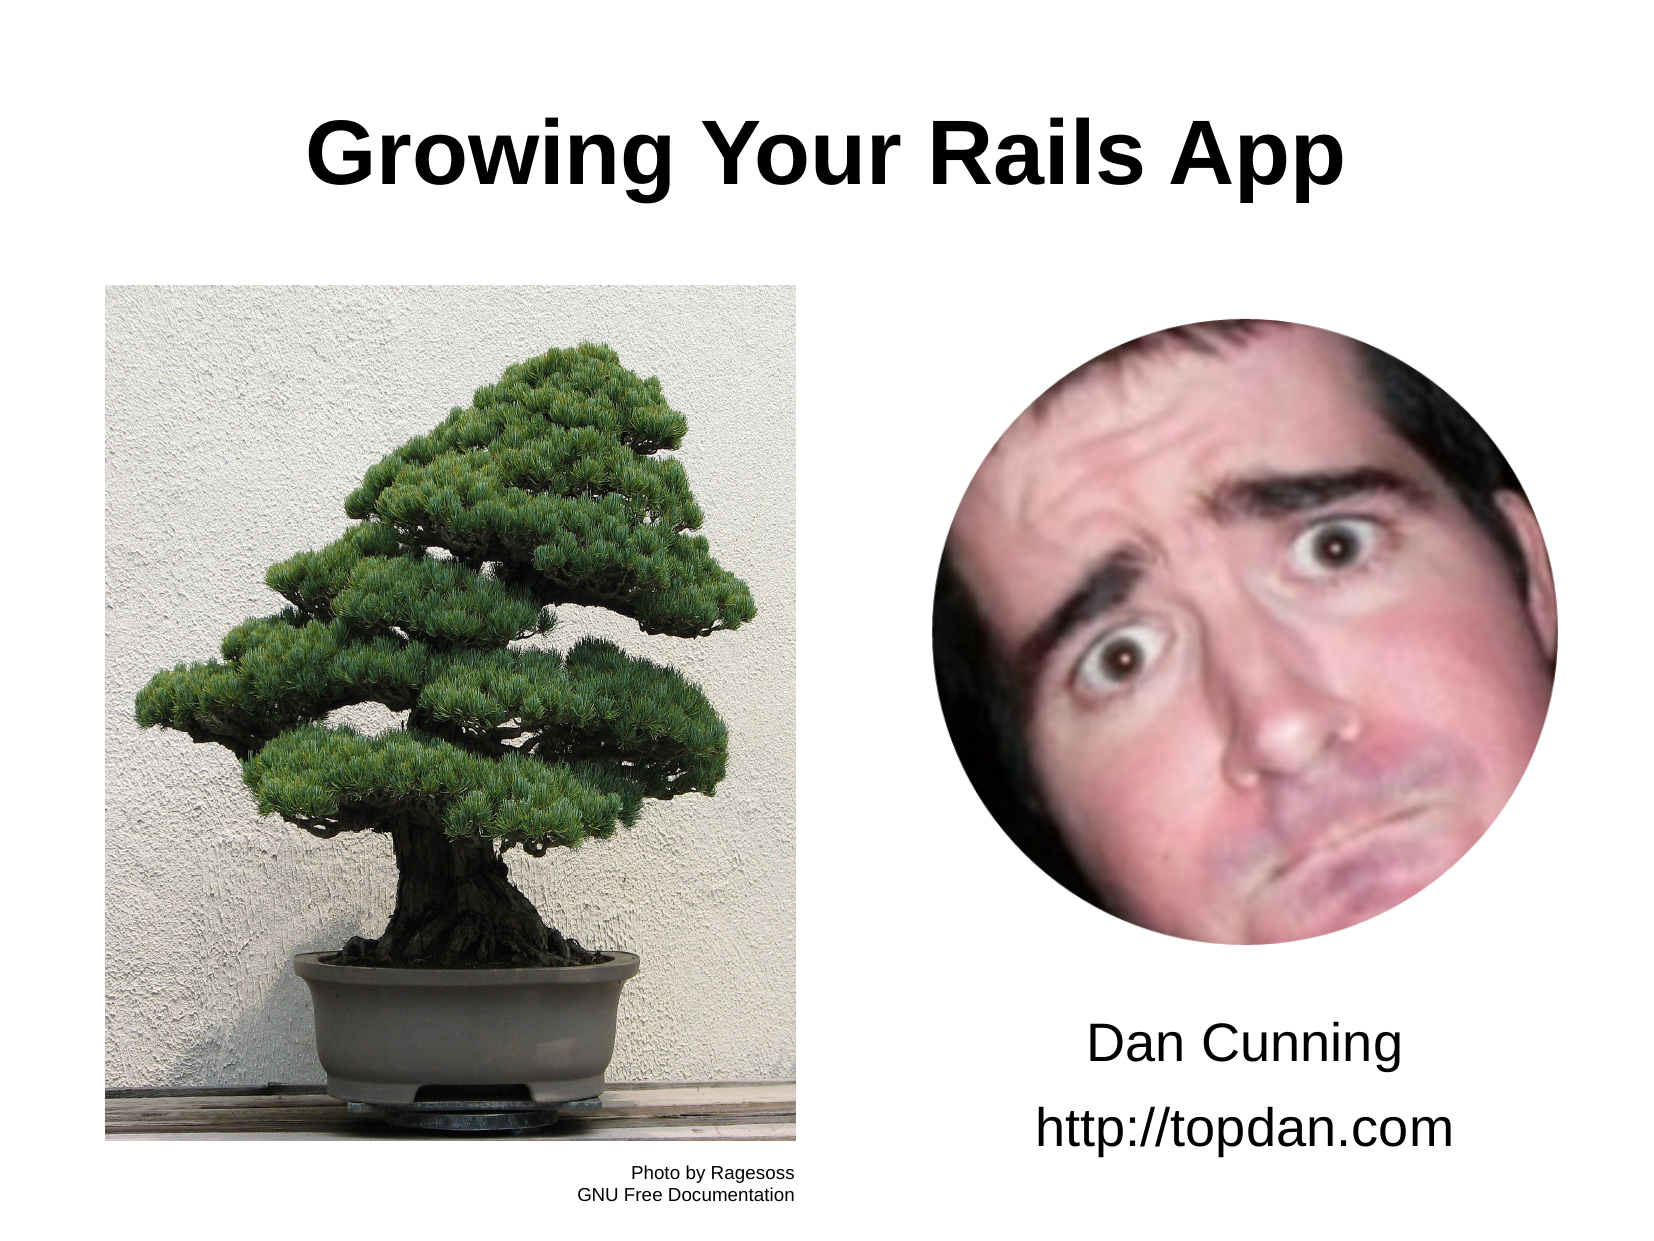

# Growing Your Rails App
Dan Cunning
http://topdan.com
Photo by Ragesoss
GNU Free Documentation